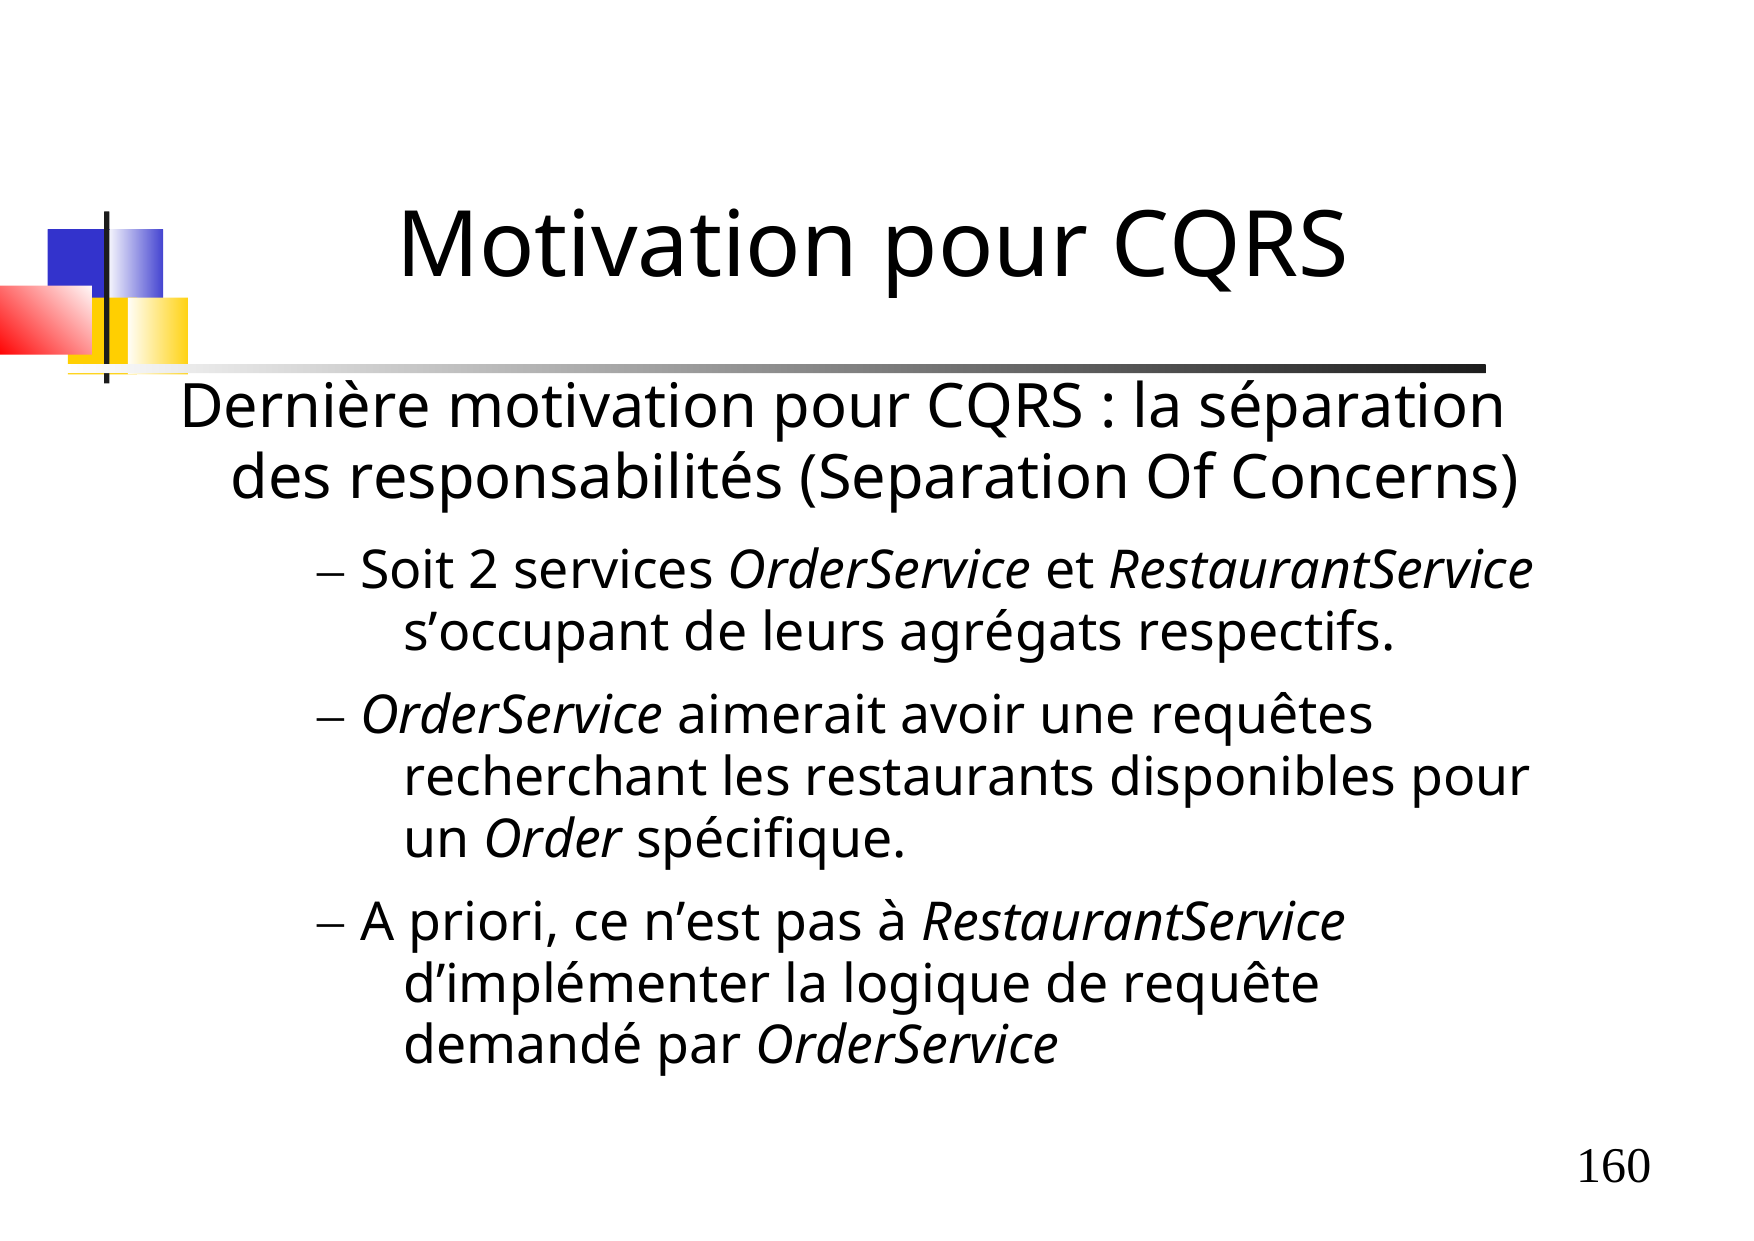

# Motivation pour CQRS
Dernière motivation pour CQRS : la séparation des responsabilités (Separation Of Concerns)
Soit 2 services OrderService et RestaurantService s’occupant de leurs agrégats respectifs.
OrderService aimerait avoir une requêtes recherchant les restaurants disponibles pour un Order spécifique.
A priori, ce n’est pas à RestaurantService d’implémenter la logique de requête demandé par OrderService